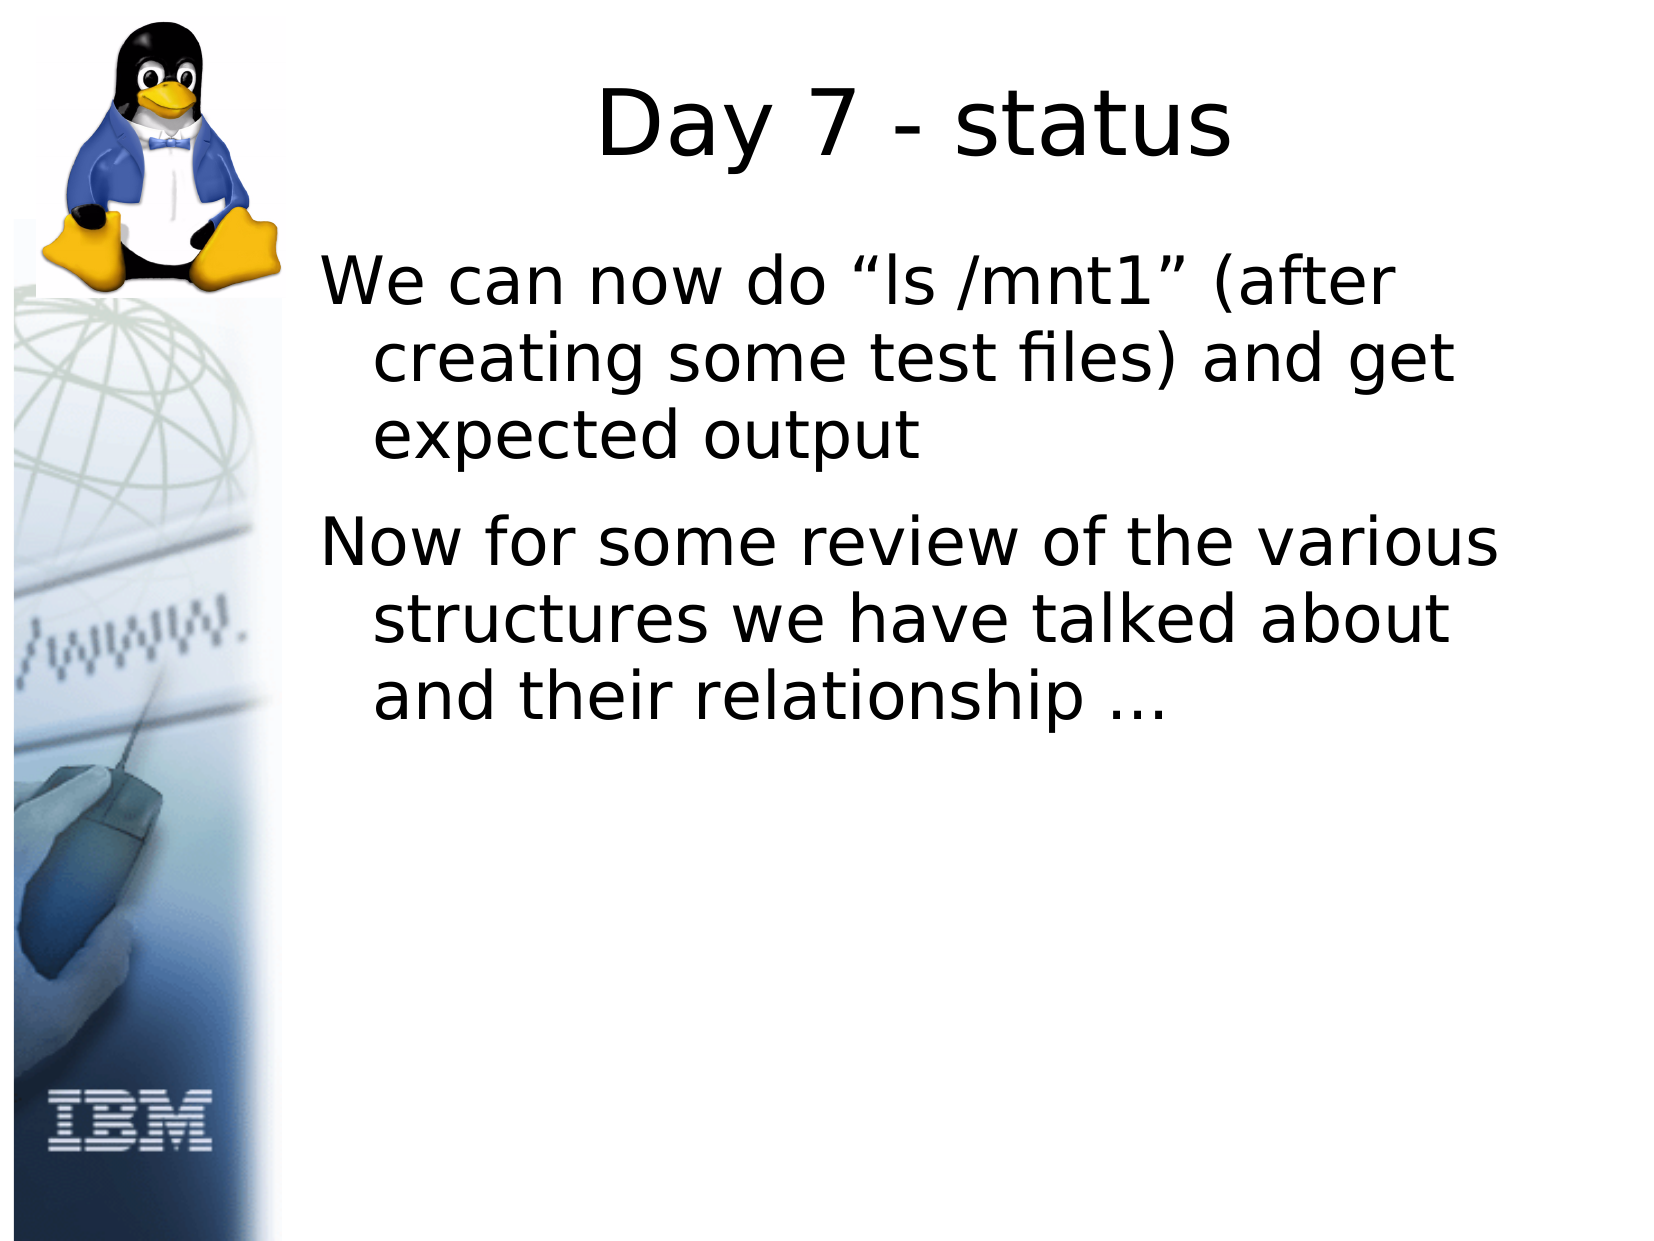

# Day 7 - status
We can now do “ls /mnt1” (after creating some test files) and get expected output
Now for some review of the various structures we have talked about and their relationship ...